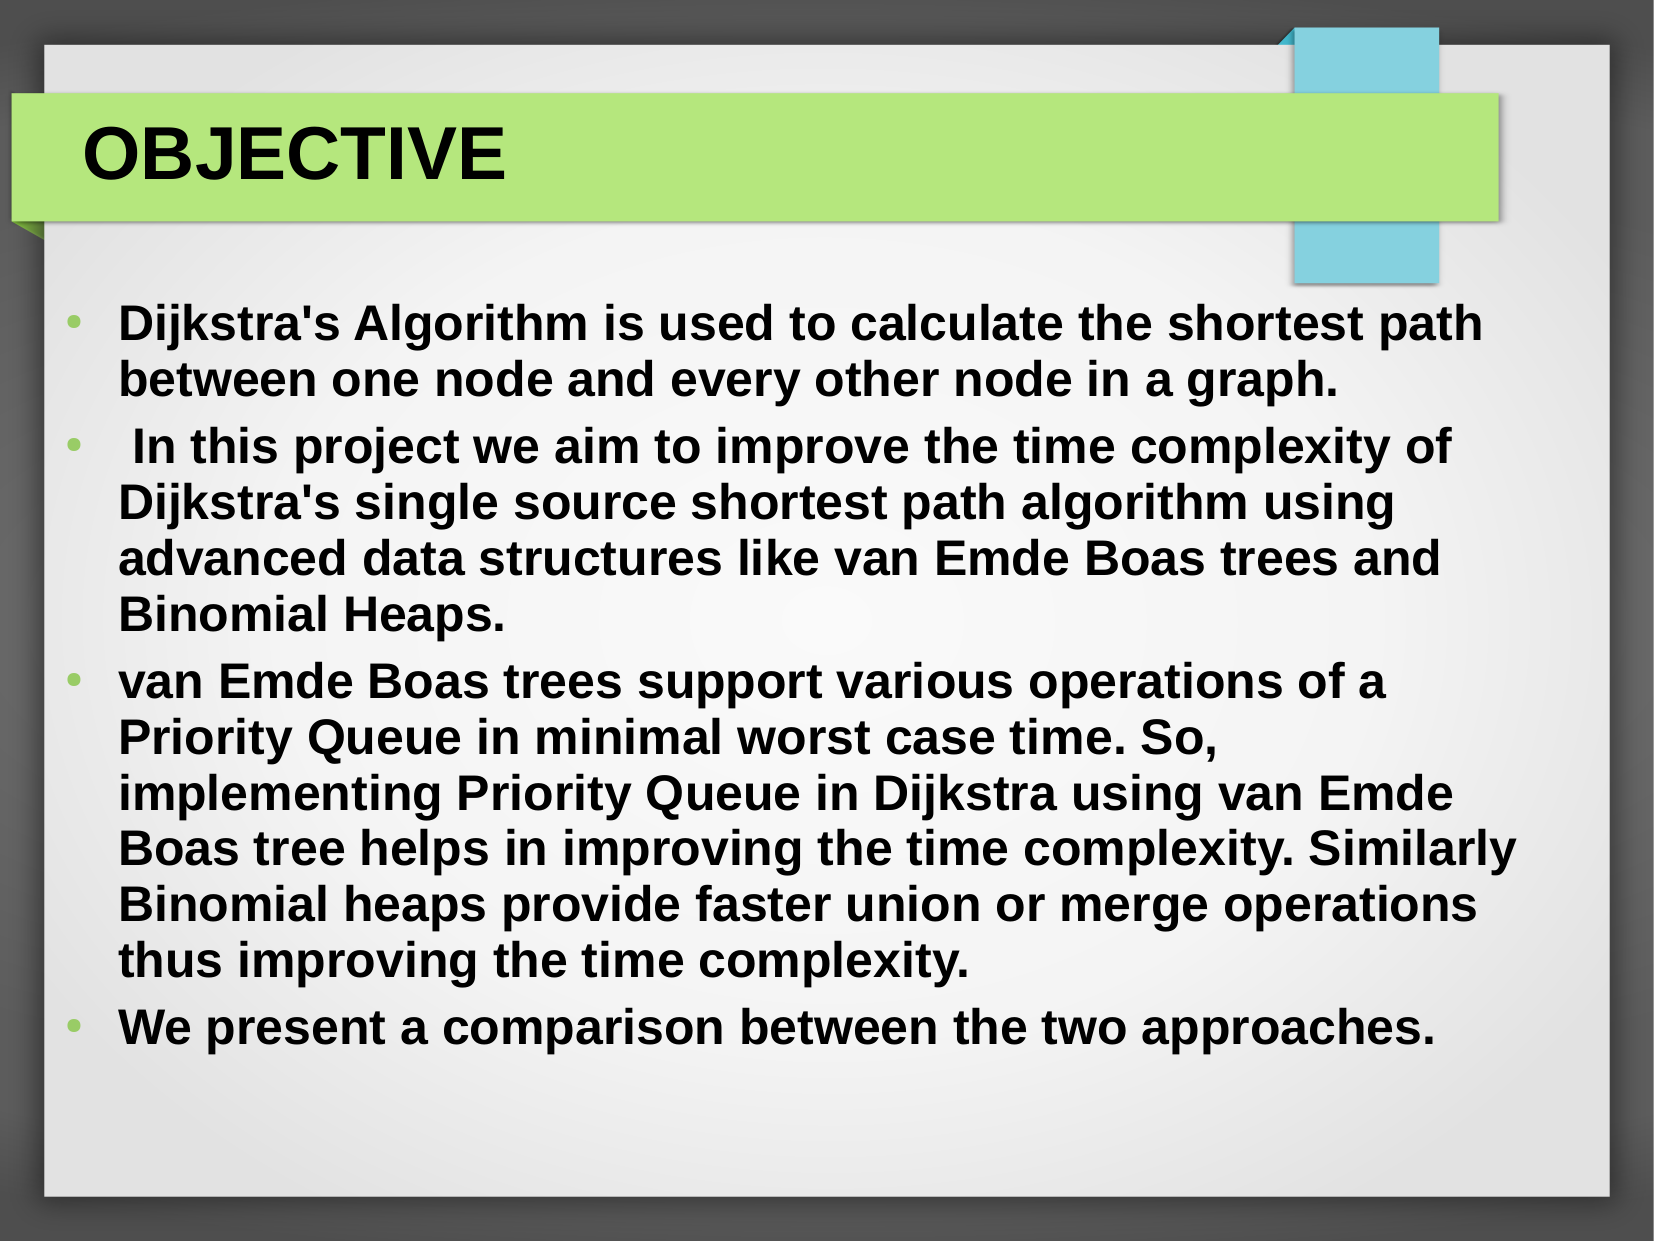

# OBJECTIVE
Dijkstra's Algorithm is used to calculate the shortest path between one node and every other node in a graph.
 In this project we aim to improve the time complexity of Dijkstra's single source shortest path algorithm using advanced data structures like van Emde Boas trees and Binomial Heaps.
van Emde Boas trees support various operations of a Priority Queue in minimal worst case time. So, implementing Priority Queue in Dijkstra using van Emde Boas tree helps in improving the time complexity. Similarly Binomial heaps provide faster union or merge operations thus improving the time complexity.
We present a comparison between the two approaches.